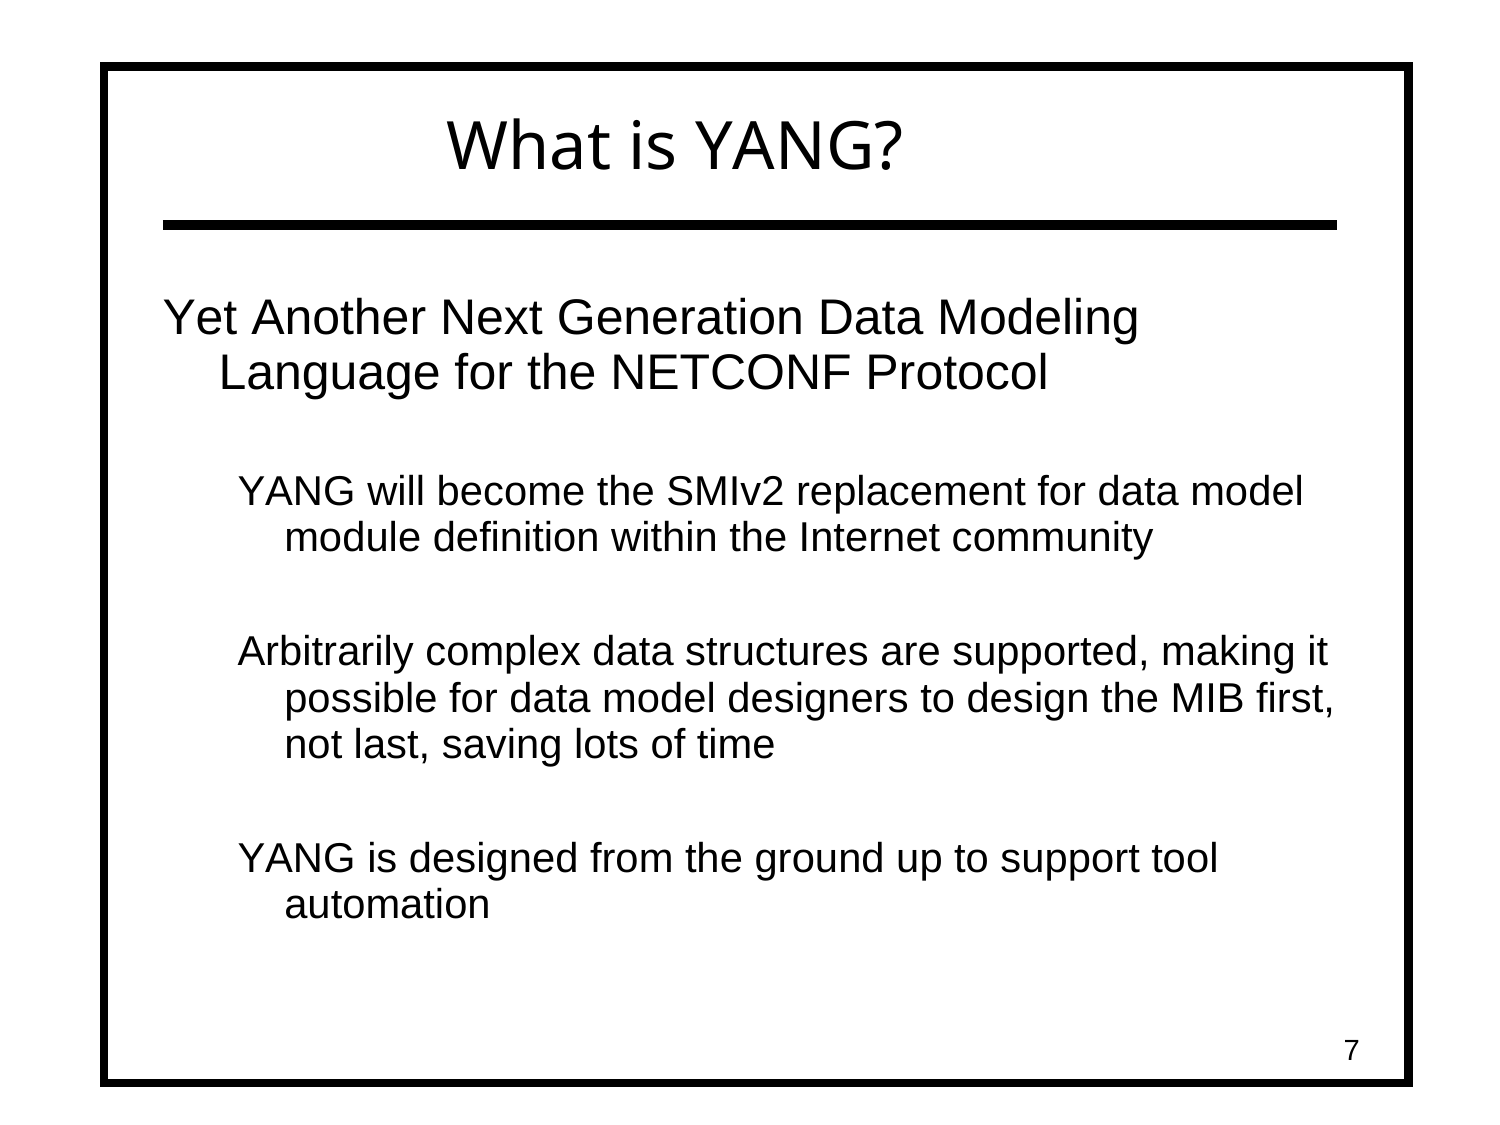

# What is YANG?
Yet Another Next Generation Data Modeling Language for the NETCONF Protocol
YANG will become the SMIv2 replacement for data model module definition within the Internet community
Arbitrarily complex data structures are supported, making it possible for data model designers to design the MIB first, not last, saving lots of time
YANG is designed from the ground up to support tool automation
7